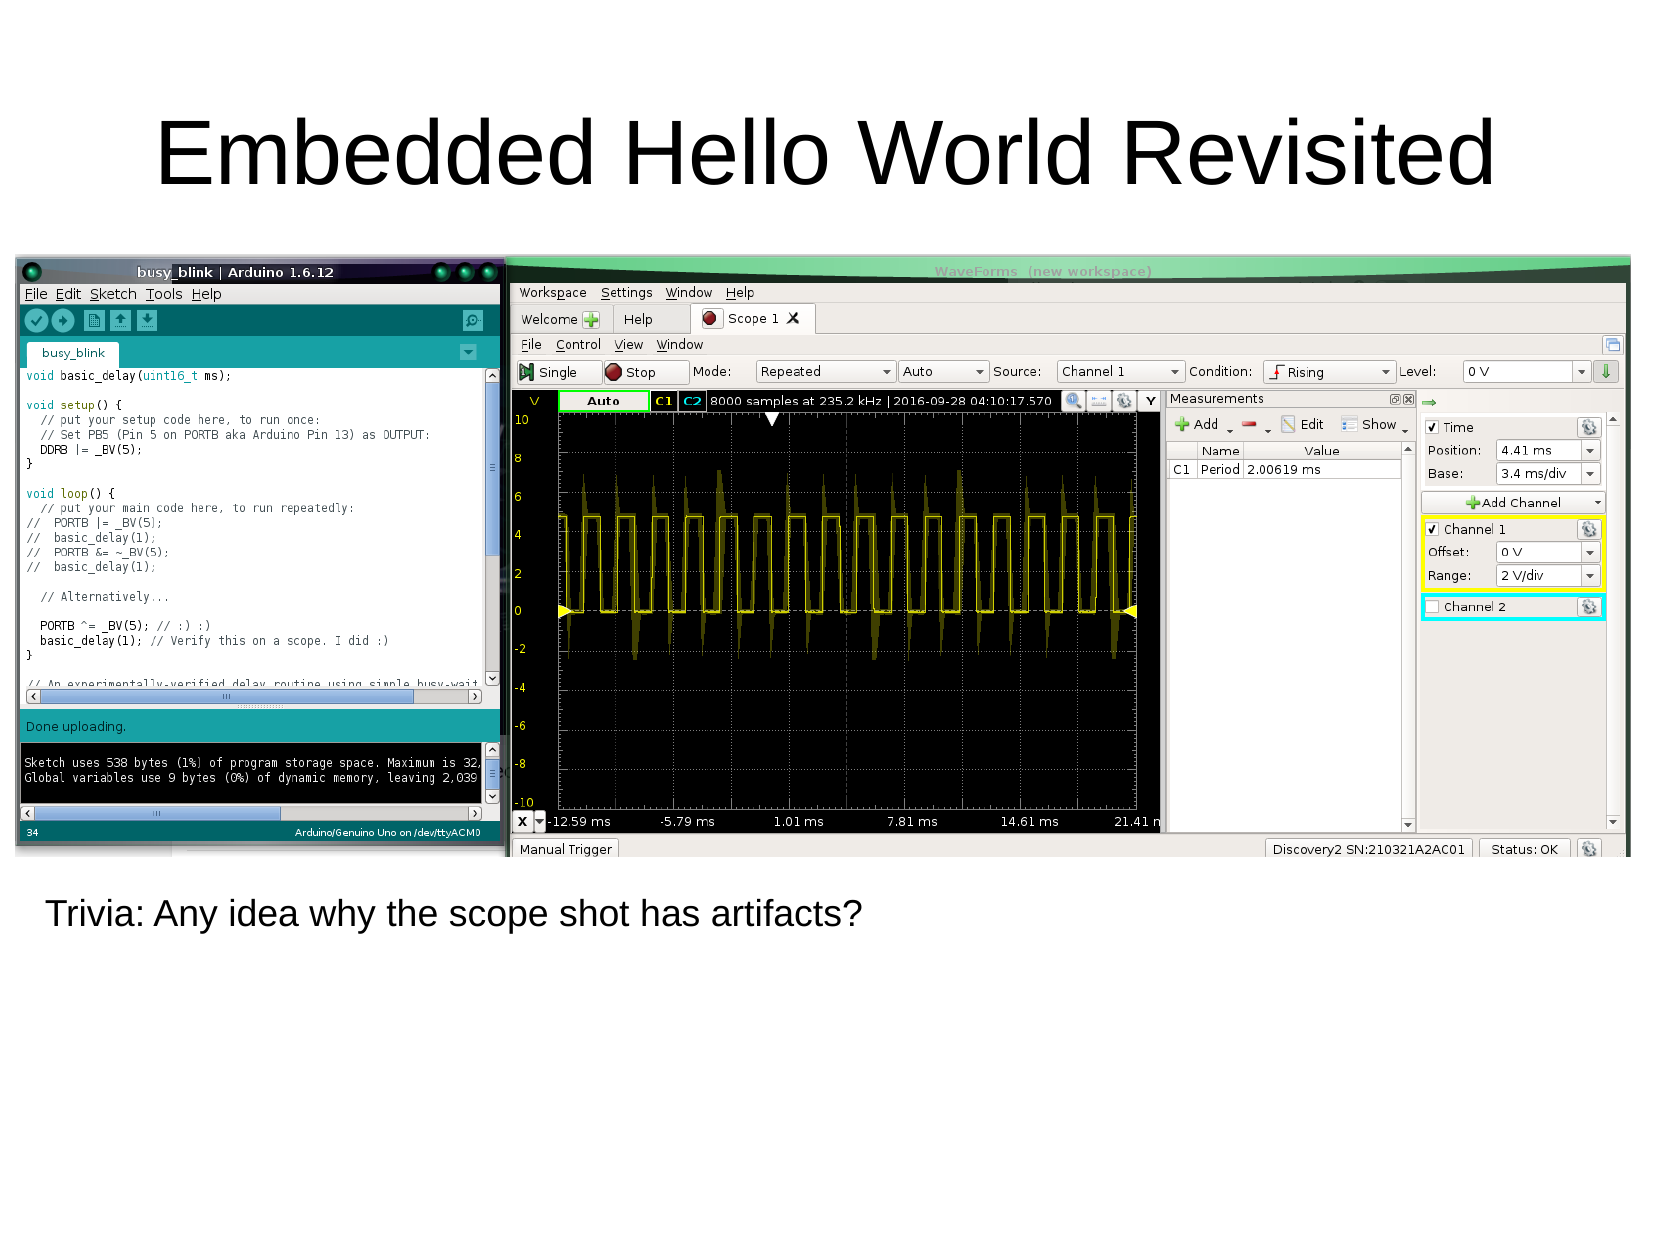

# Embedded Hello World Revisited
Trivia: Any idea why the scope shot has artifacts?